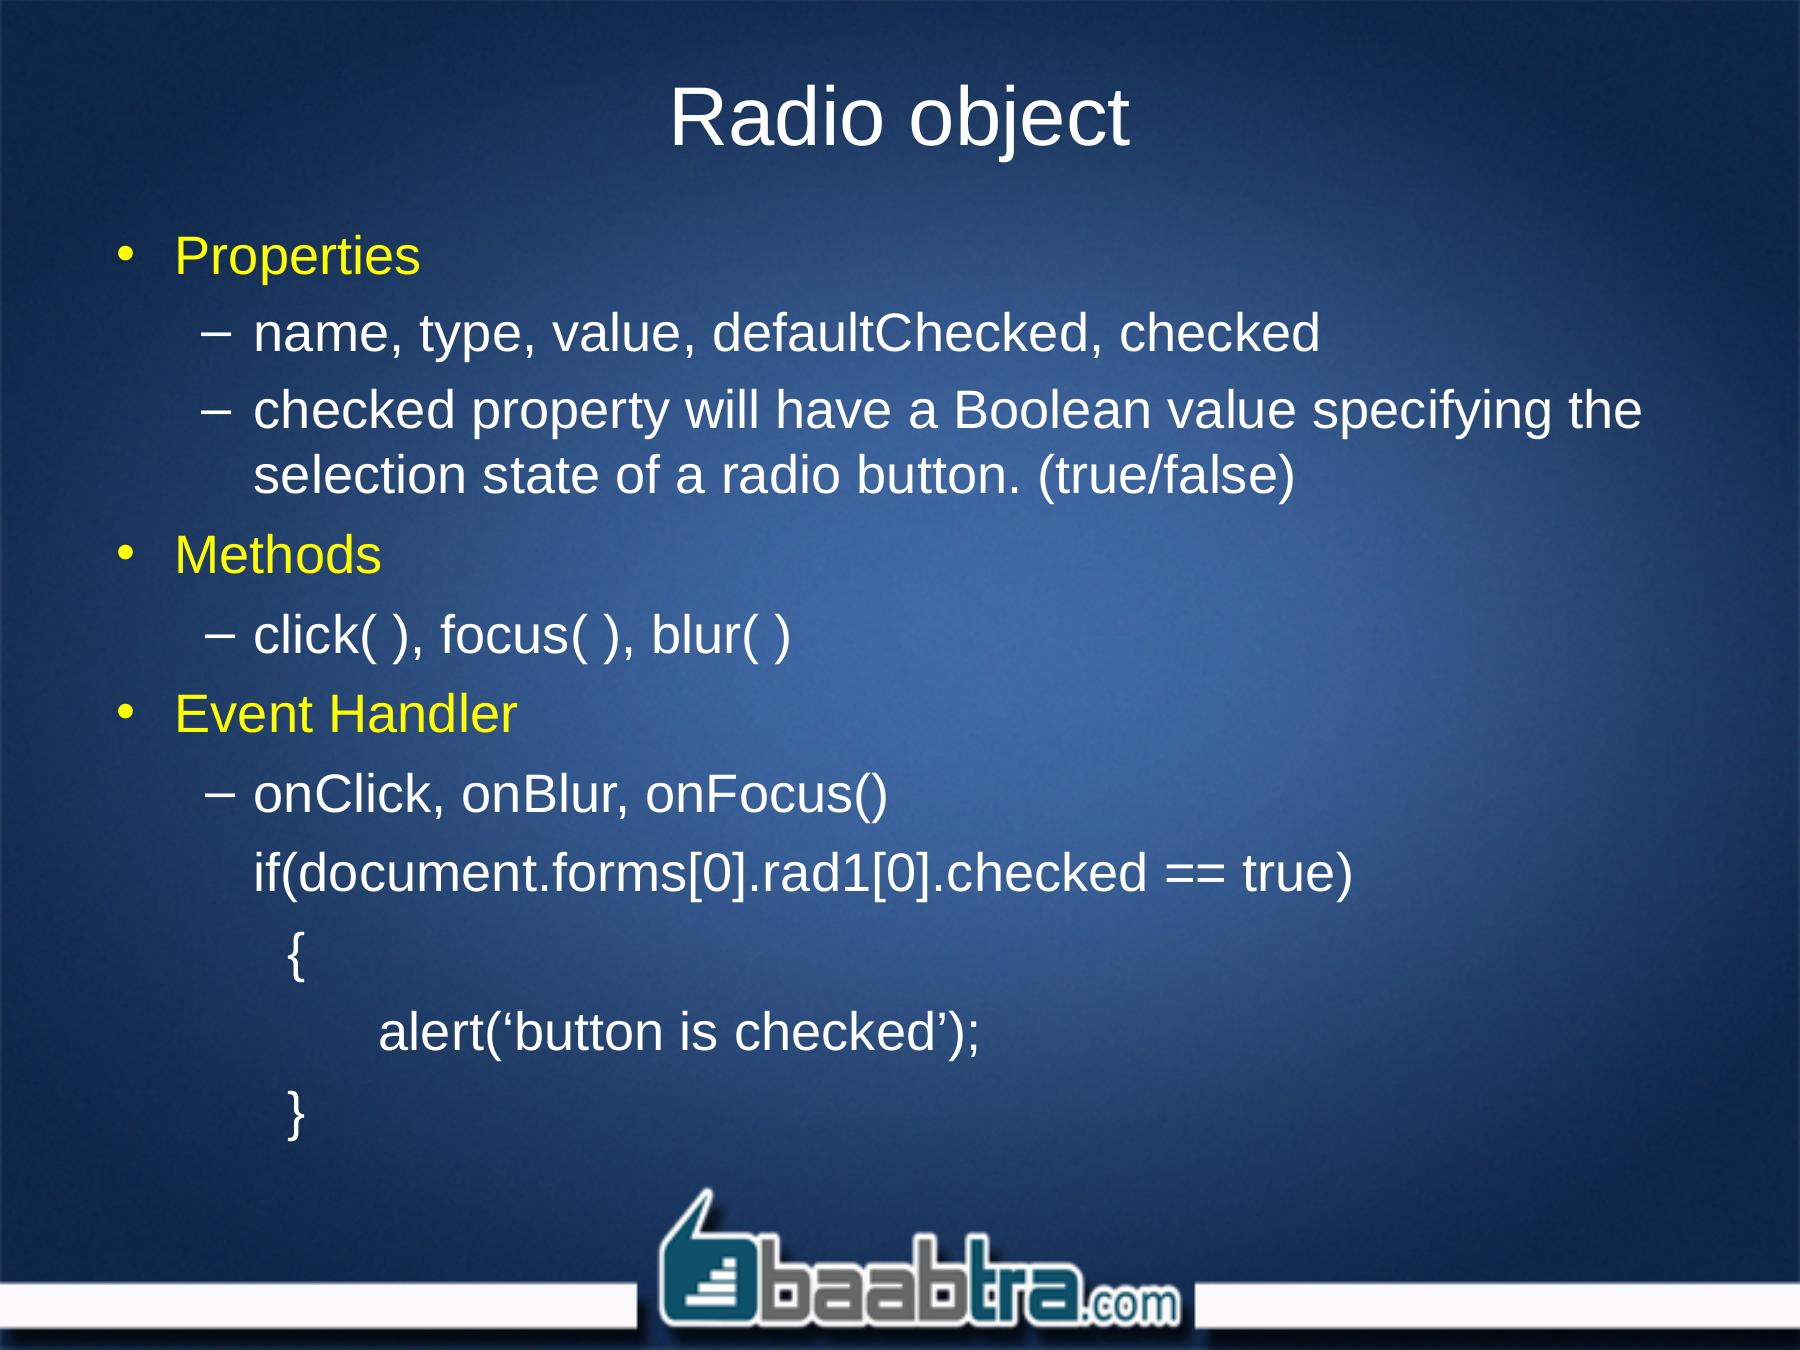

# Radio object
Properties
name, type, value, defaultChecked, checked
checked property will have a Boolean value specifying the selection state of a radio button. (true/false)
Methods
click( ), focus( ), blur( )
Event Handler
onClick, onBlur, onFocus()
	if(document.forms[0].rad1[0].checked == true)
{
alert(‘button is checked’);
}